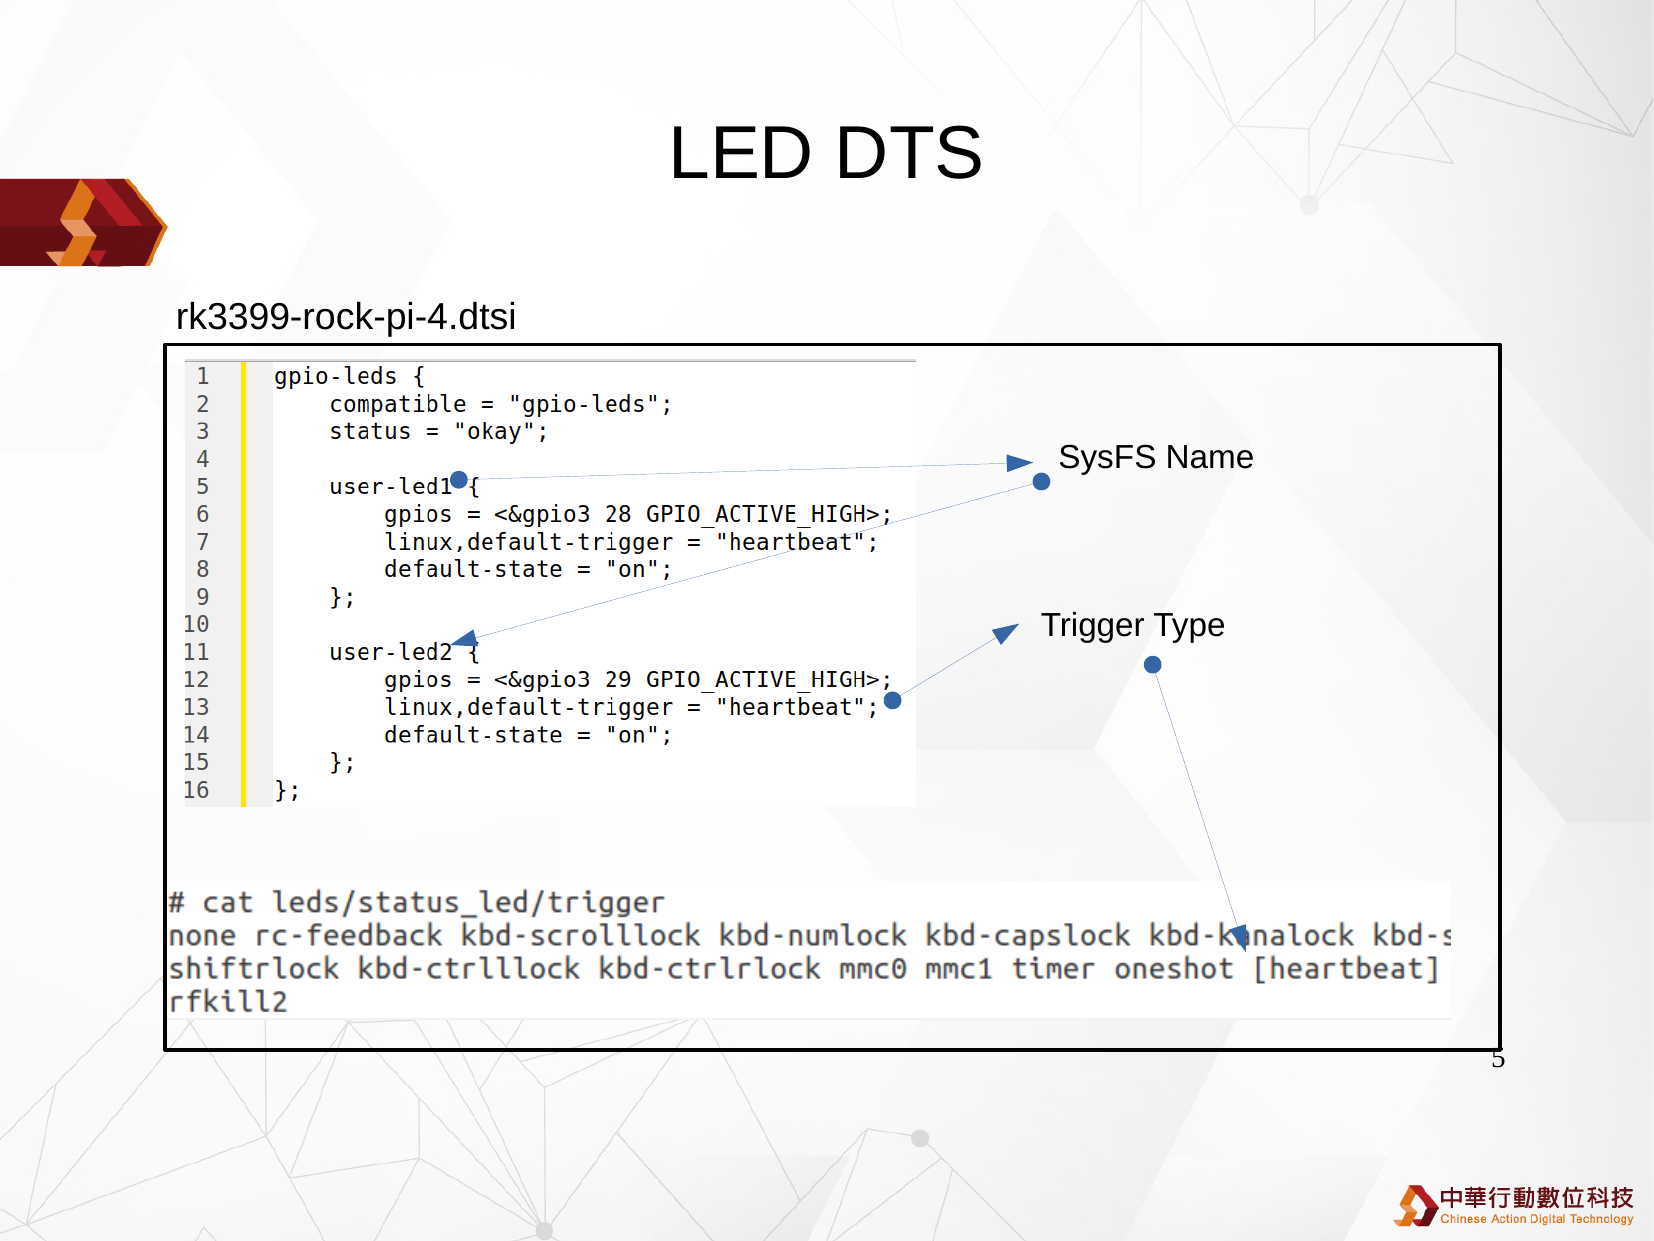

# LED DTS
rk3399-rock-pi-4.dtsi
SysFS Name
Trigger Type
5